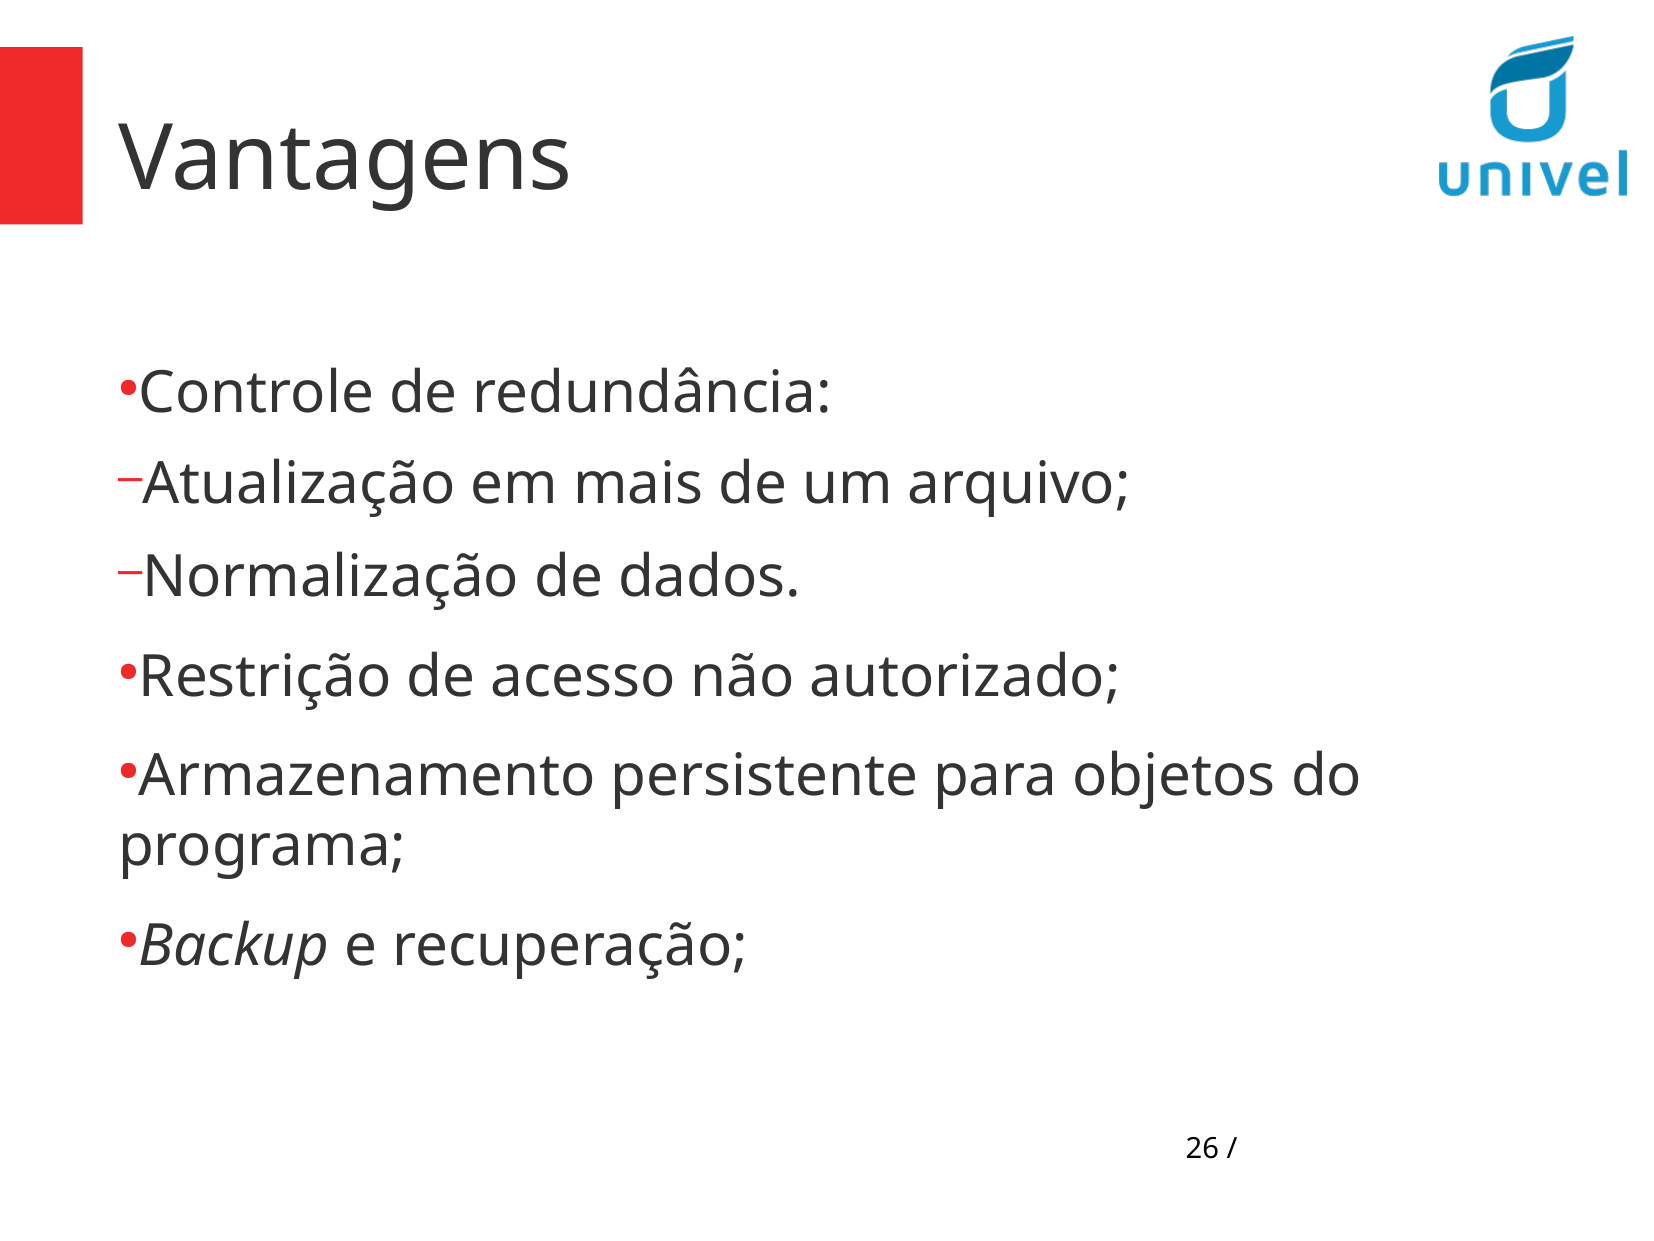

# Vantagens
Controle de redundância:
Atualização em mais de um arquivo;
Normalização de dados.
Restrição de acesso não autorizado;
Armazenamento persistente para objetos do programa;
Backup e recuperação;